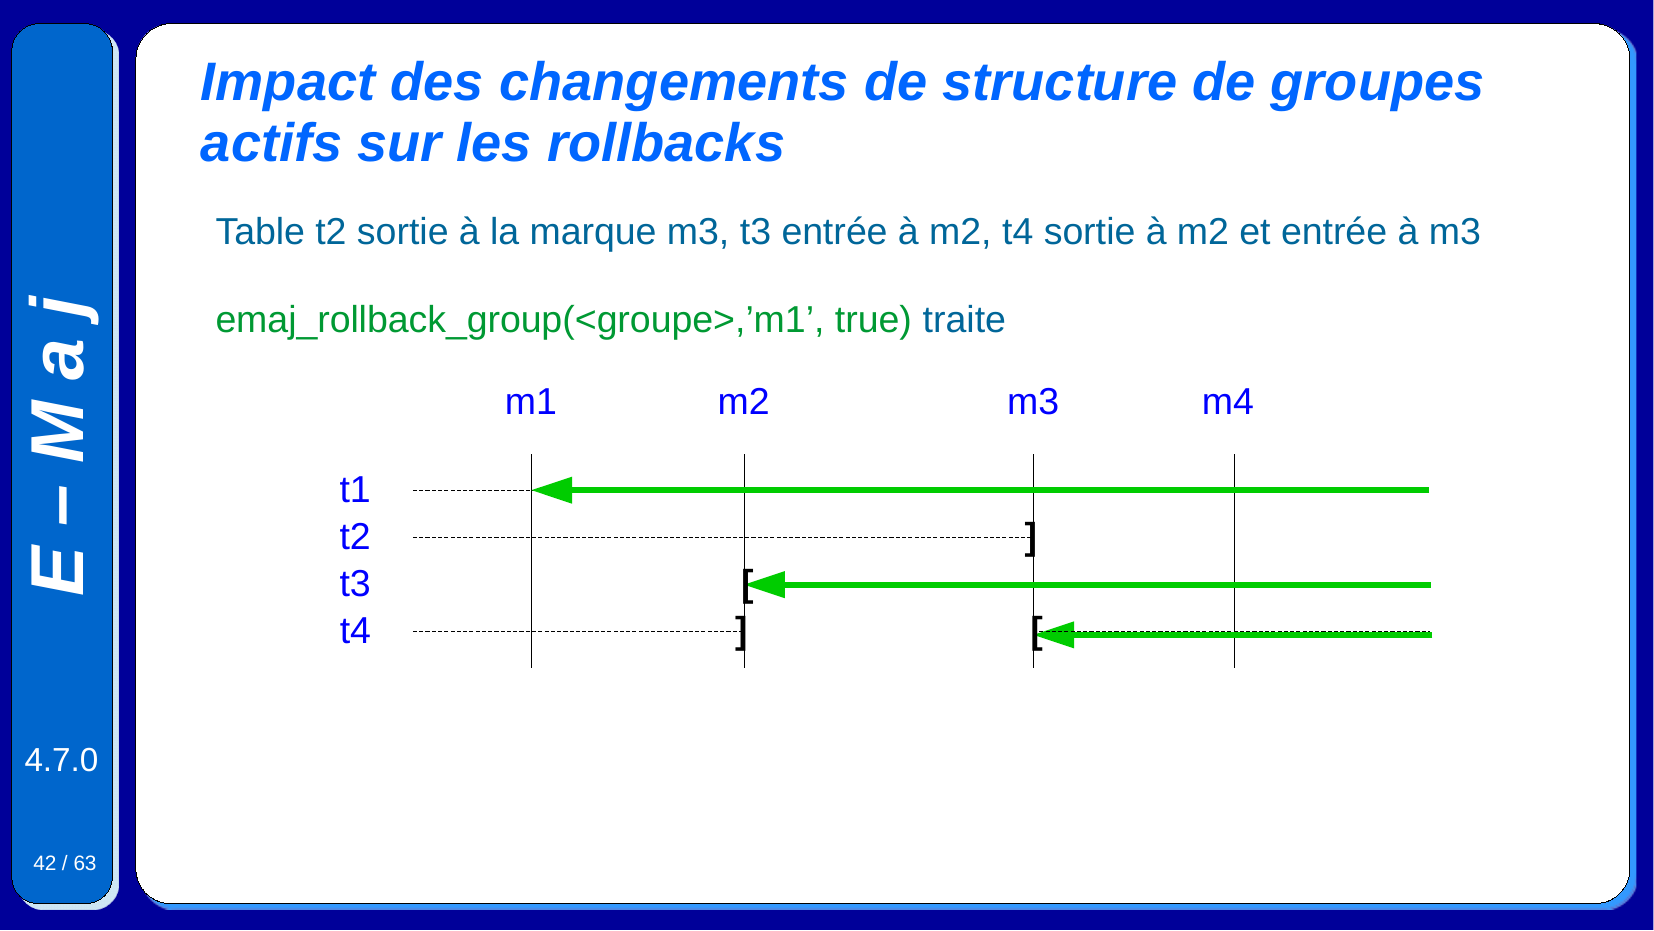

# Impact des changements de structure de groupes actifs sur les rollbacks
Table t2 sortie à la marque m3, t3 entrée à m2, t4 sortie à m2 et entrée à m3
emaj_rollback_group(<groupe>,’m1’, true) traite
m1
m2
m3
m4
t1
t2
]
t3
[
t4
]
[